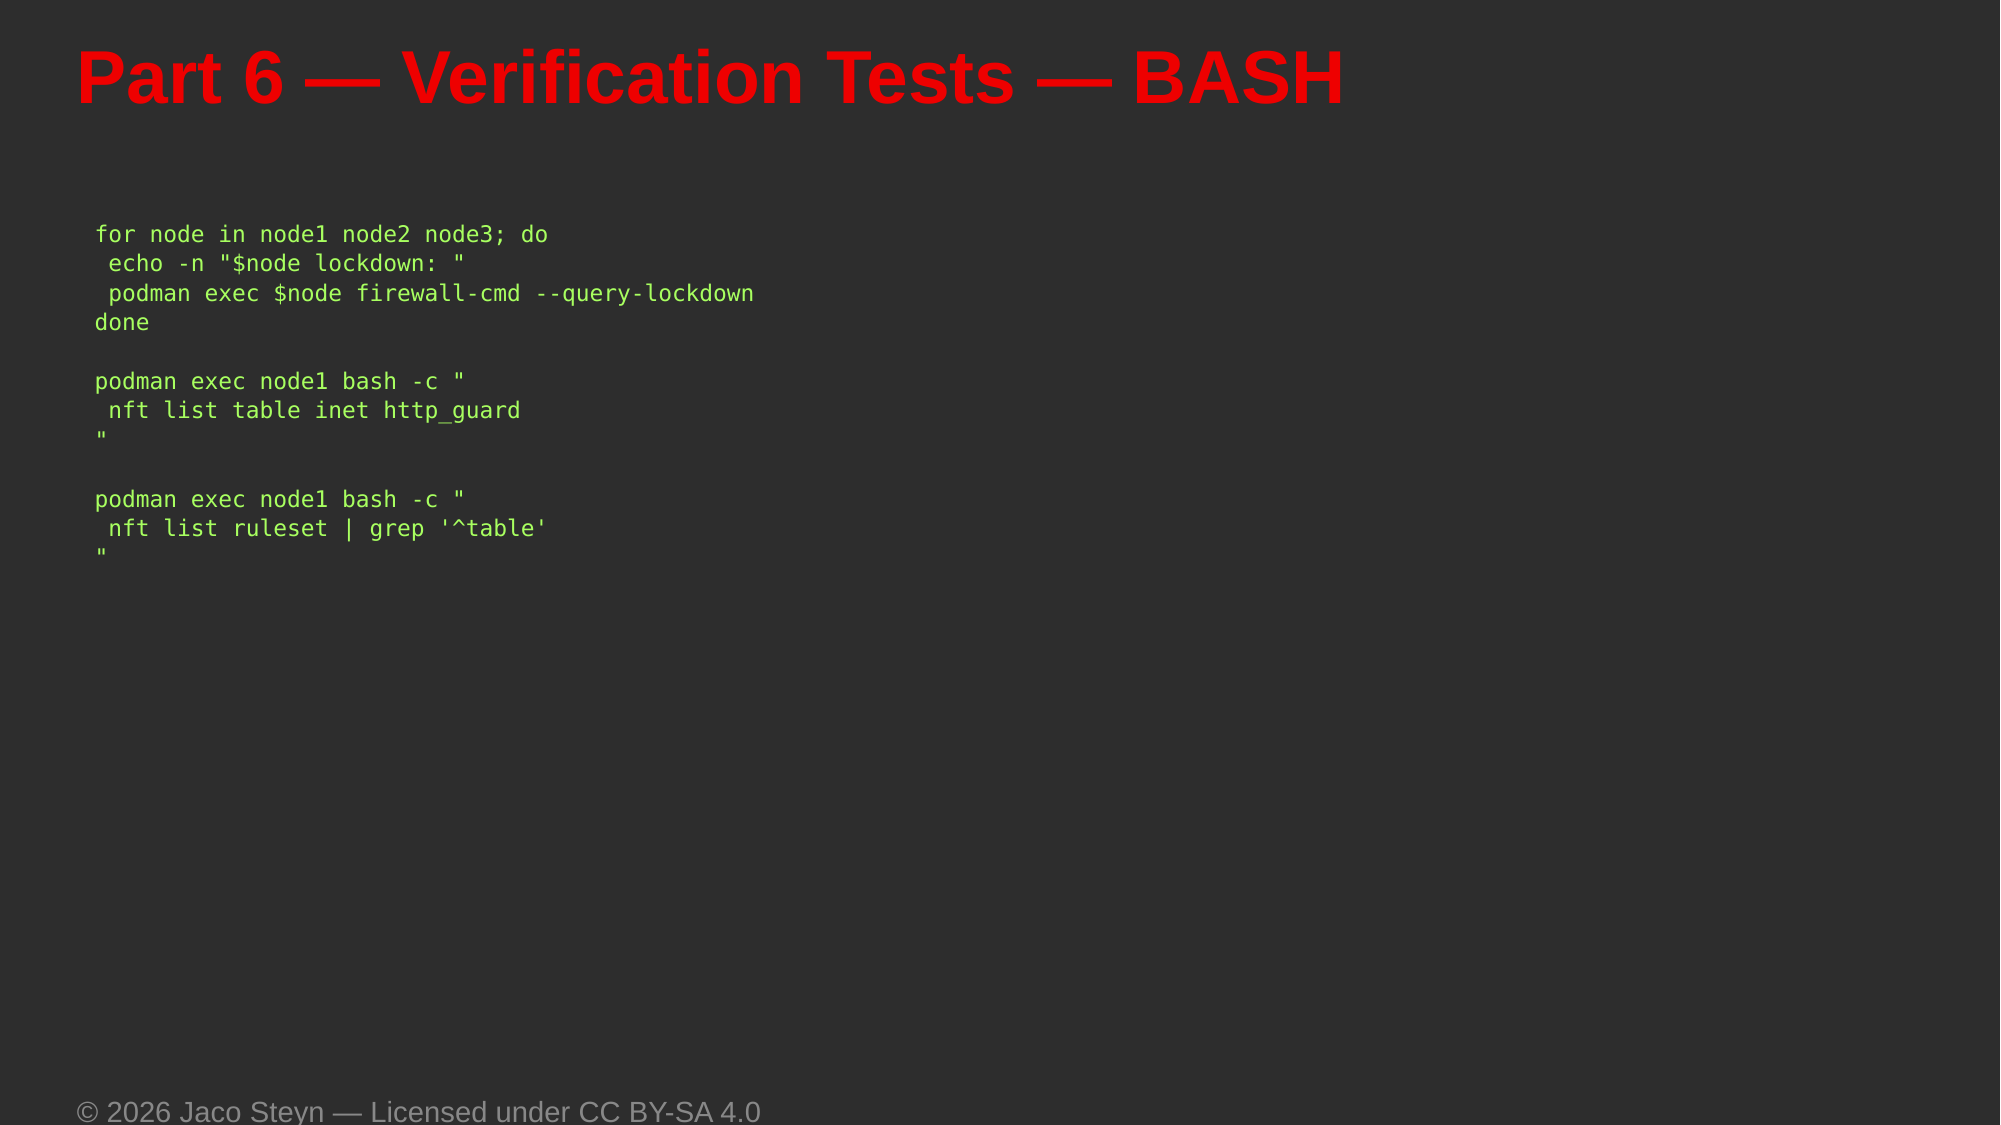

Part 6 — Verification Tests — BASH
for node in node1 node2 node3; do
 echo -n "$node lockdown: "
 podman exec $node firewall-cmd --query-lockdown
done
podman exec node1 bash -c "
 nft list table inet http_guard
"
podman exec node1 bash -c "
 nft list ruleset | grep '^table'
"
© 2026 Jaco Steyn — Licensed under CC BY-SA 4.0